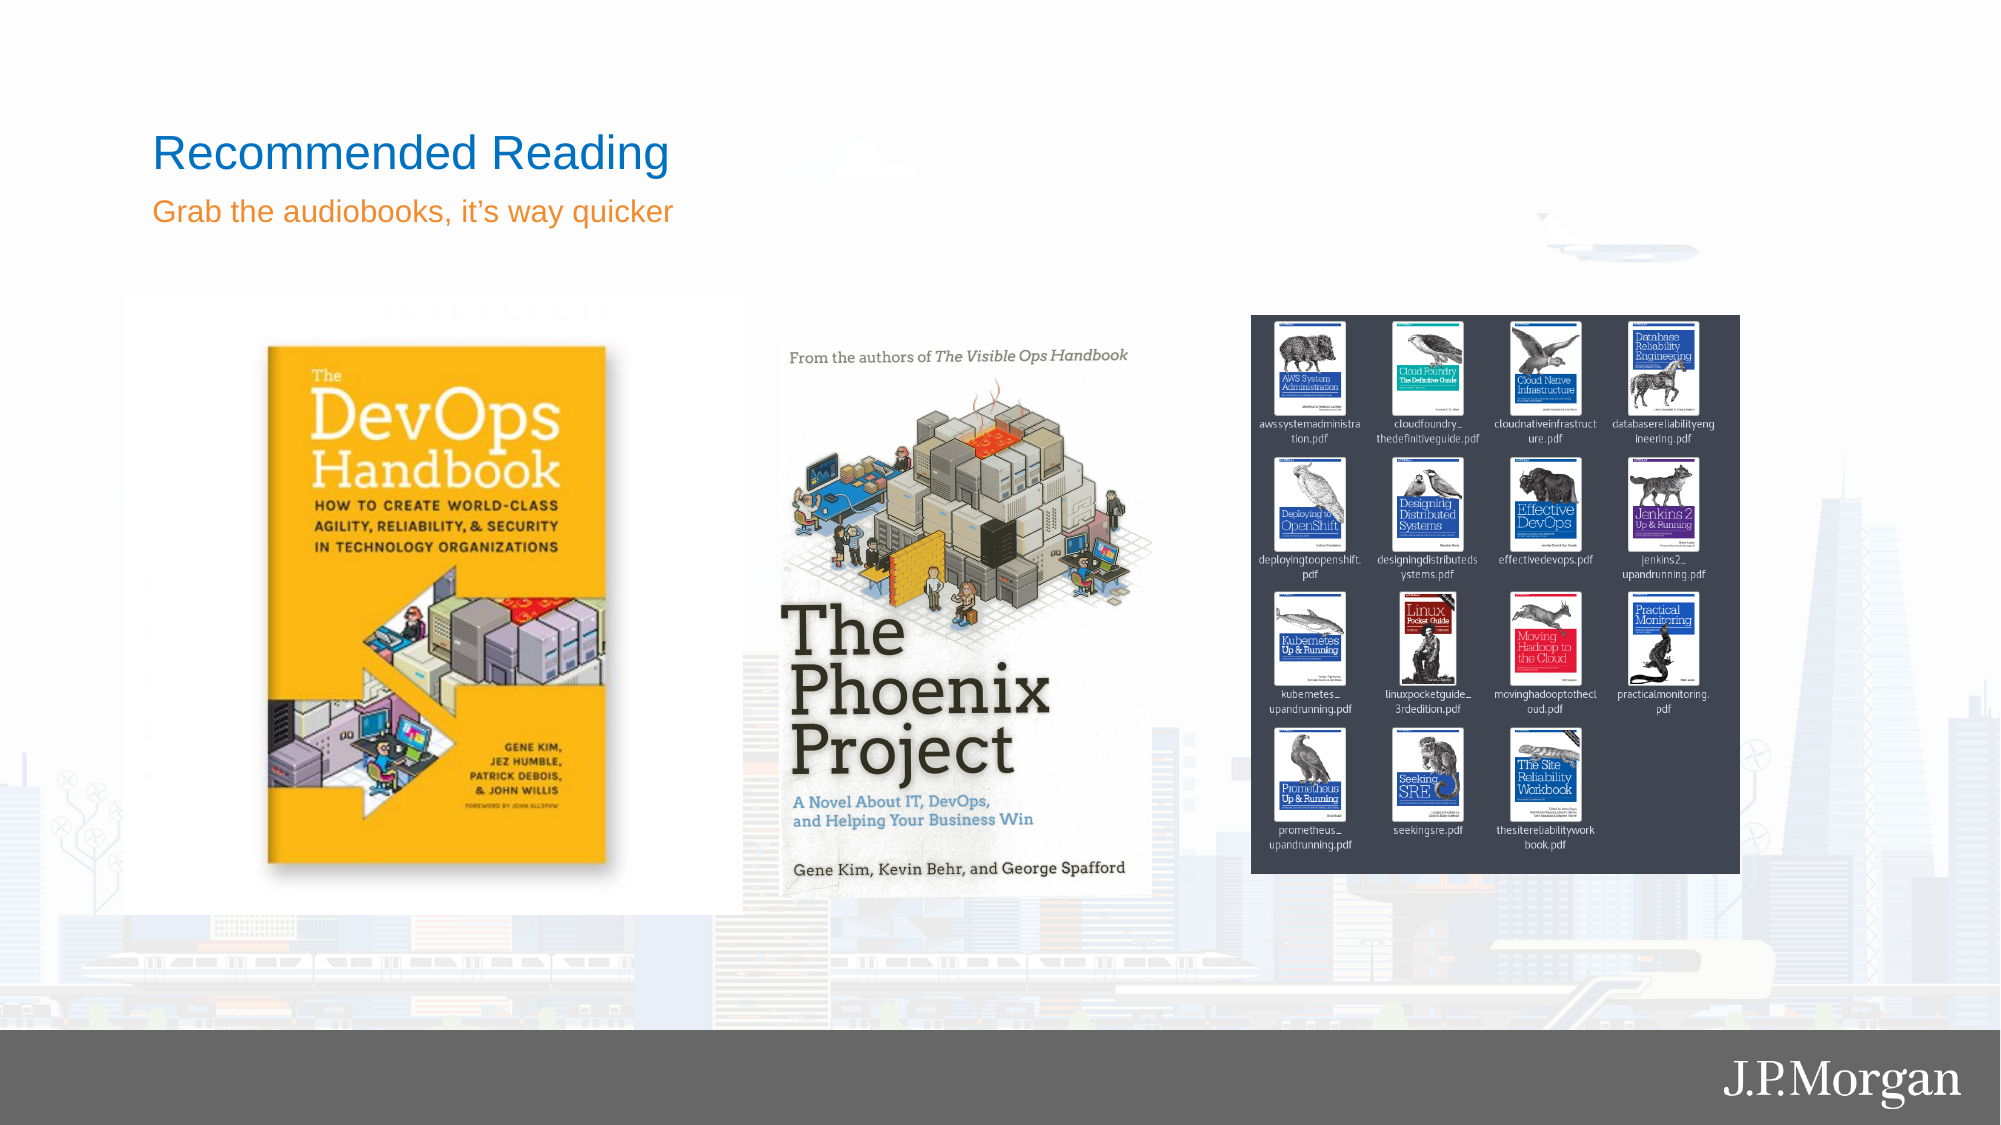

# Recommended Reading
Grab the audiobooks, it’s way quicker